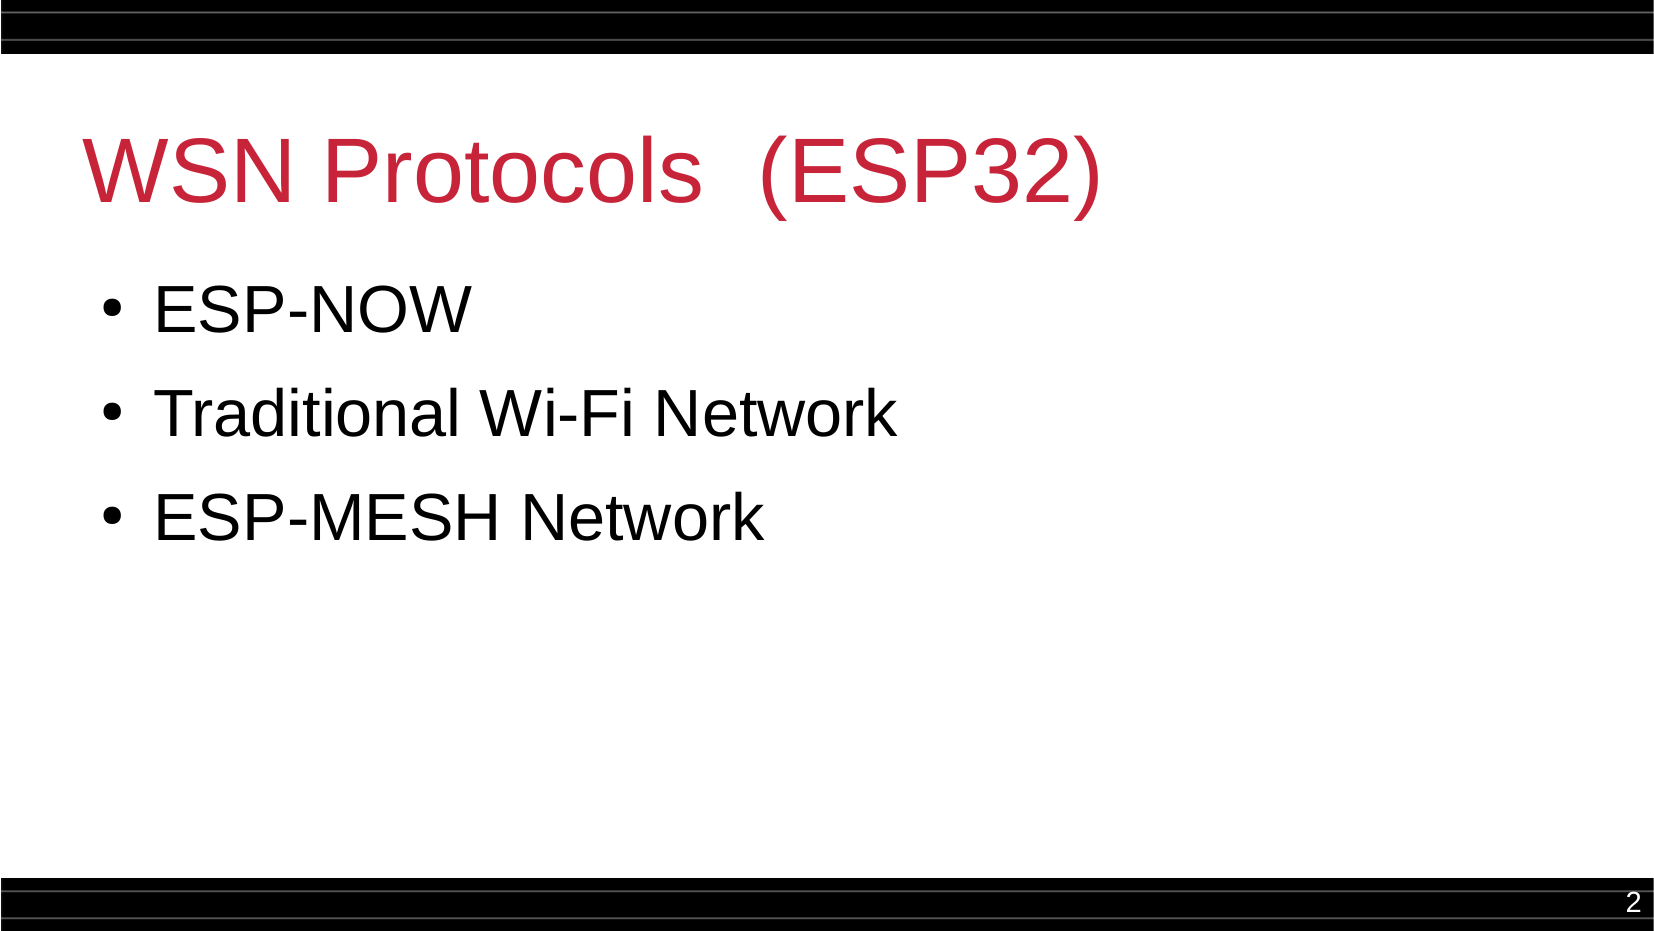

# WSN Protocols	(ESP32)
ESP-NOW
Traditional Wi-Fi Network
ESP-MESH Network